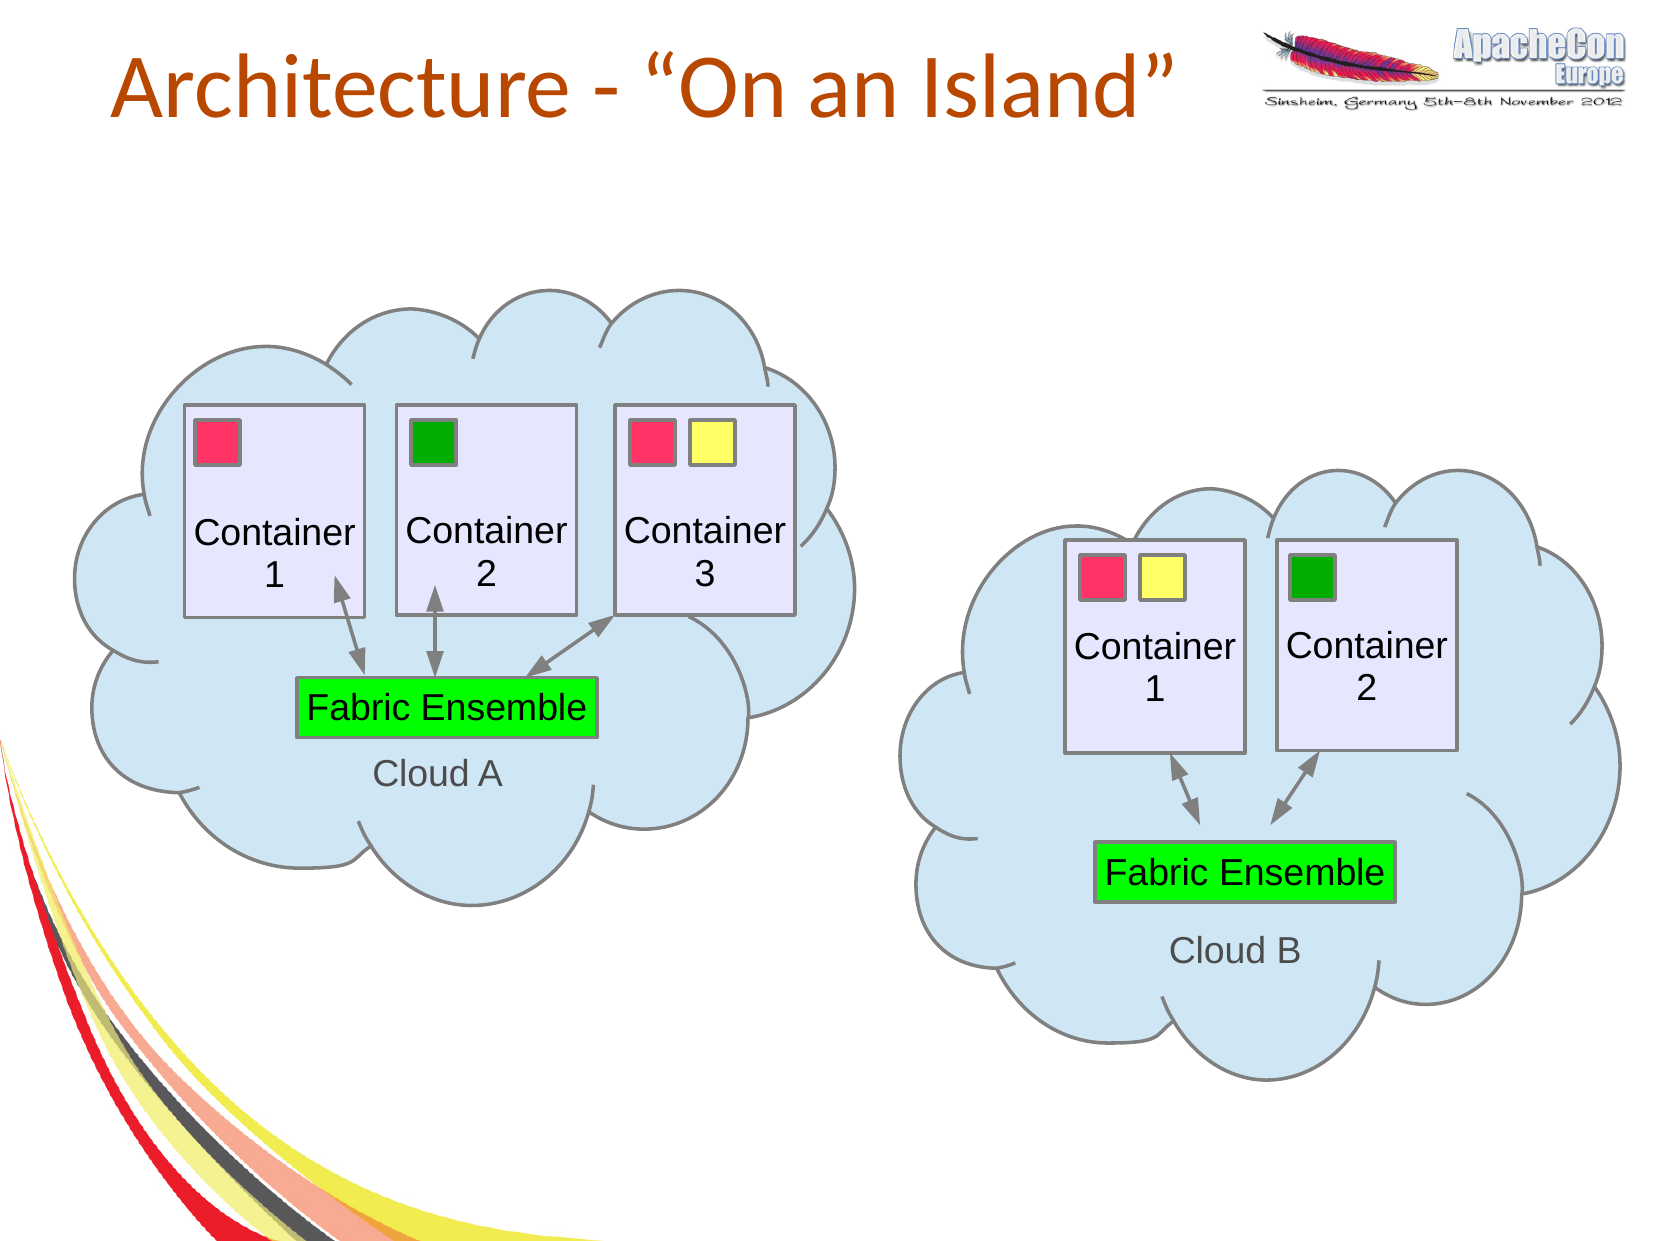

# Architecture - “On an Island”
Cloud A
Container
1
Container
2
Container
3
Cloud B
Container
1
Container
2
Fabric Ensemble
Fabric Ensemble